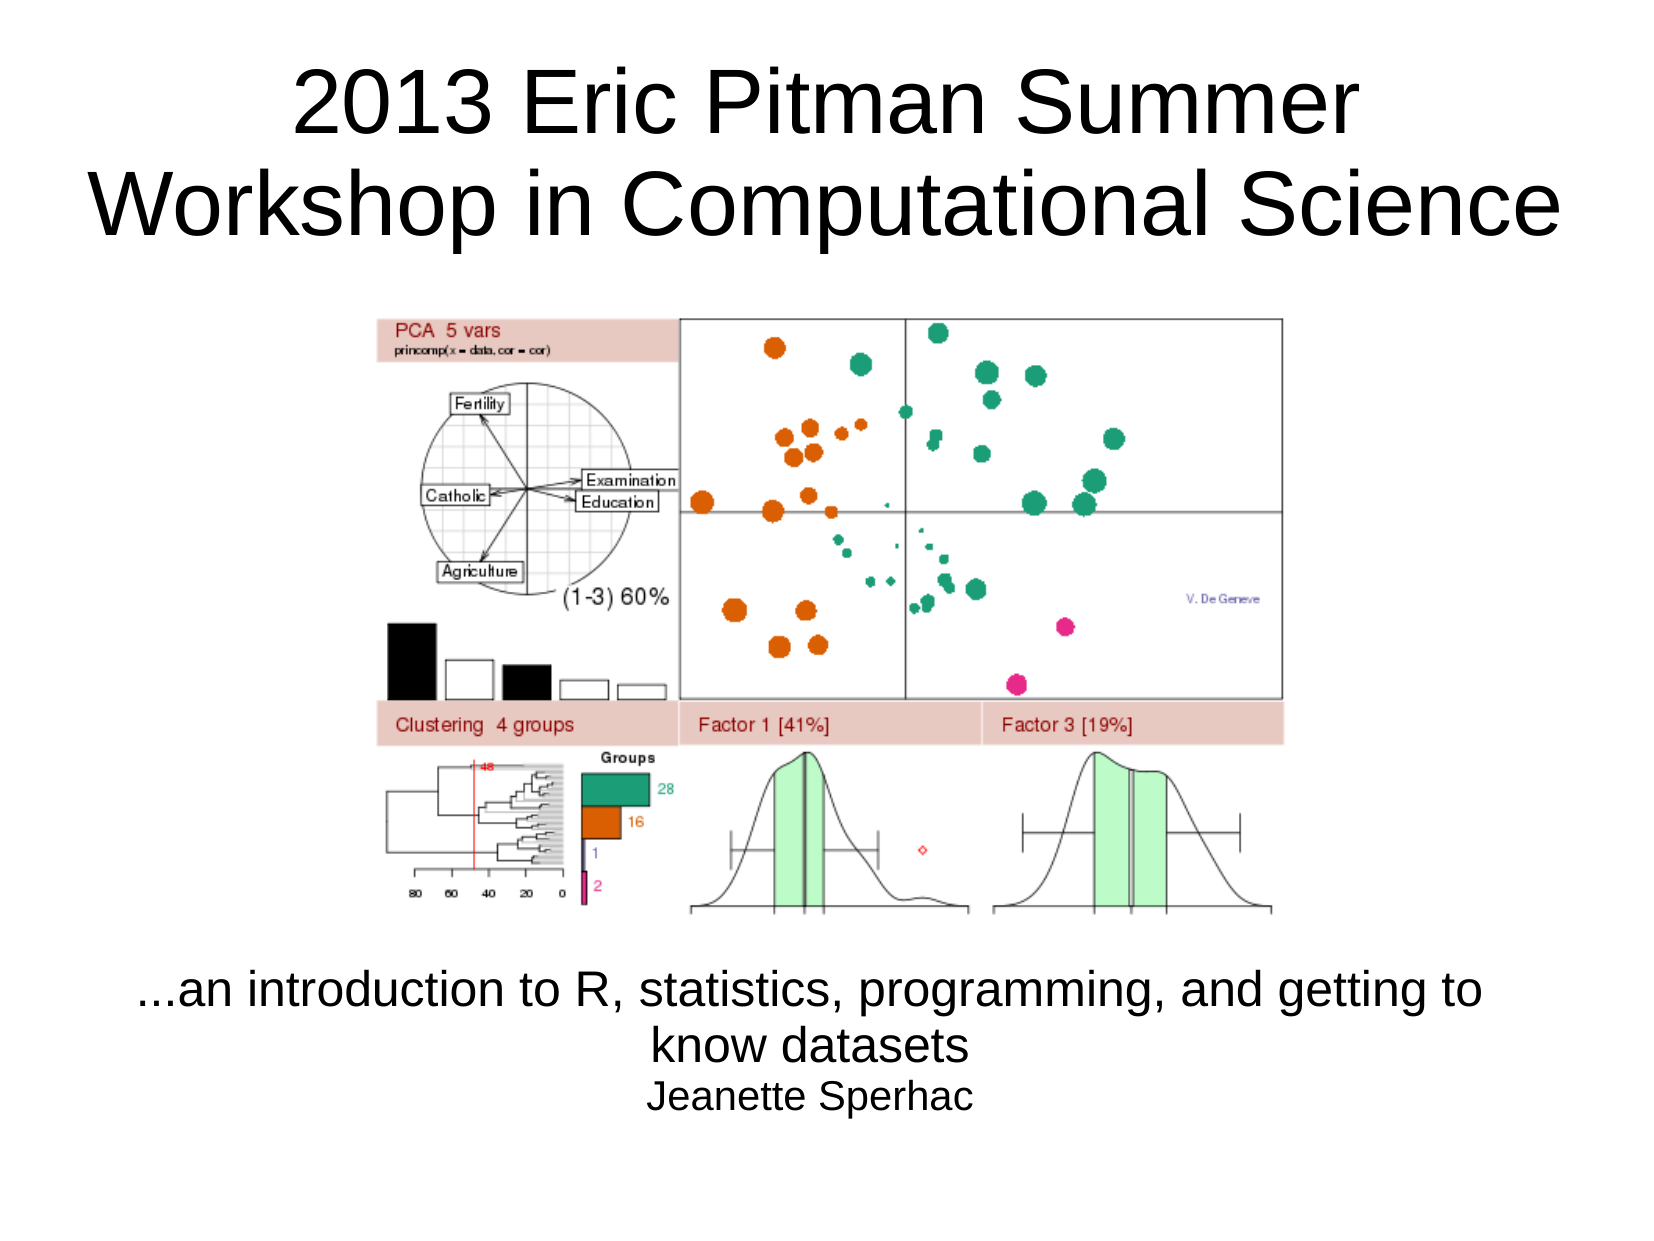

# 2013 Eric Pitman Summer Workshop in Computational Science
...an introduction to R, statistics, programming, and getting to know datasets
Jeanette Sperhac